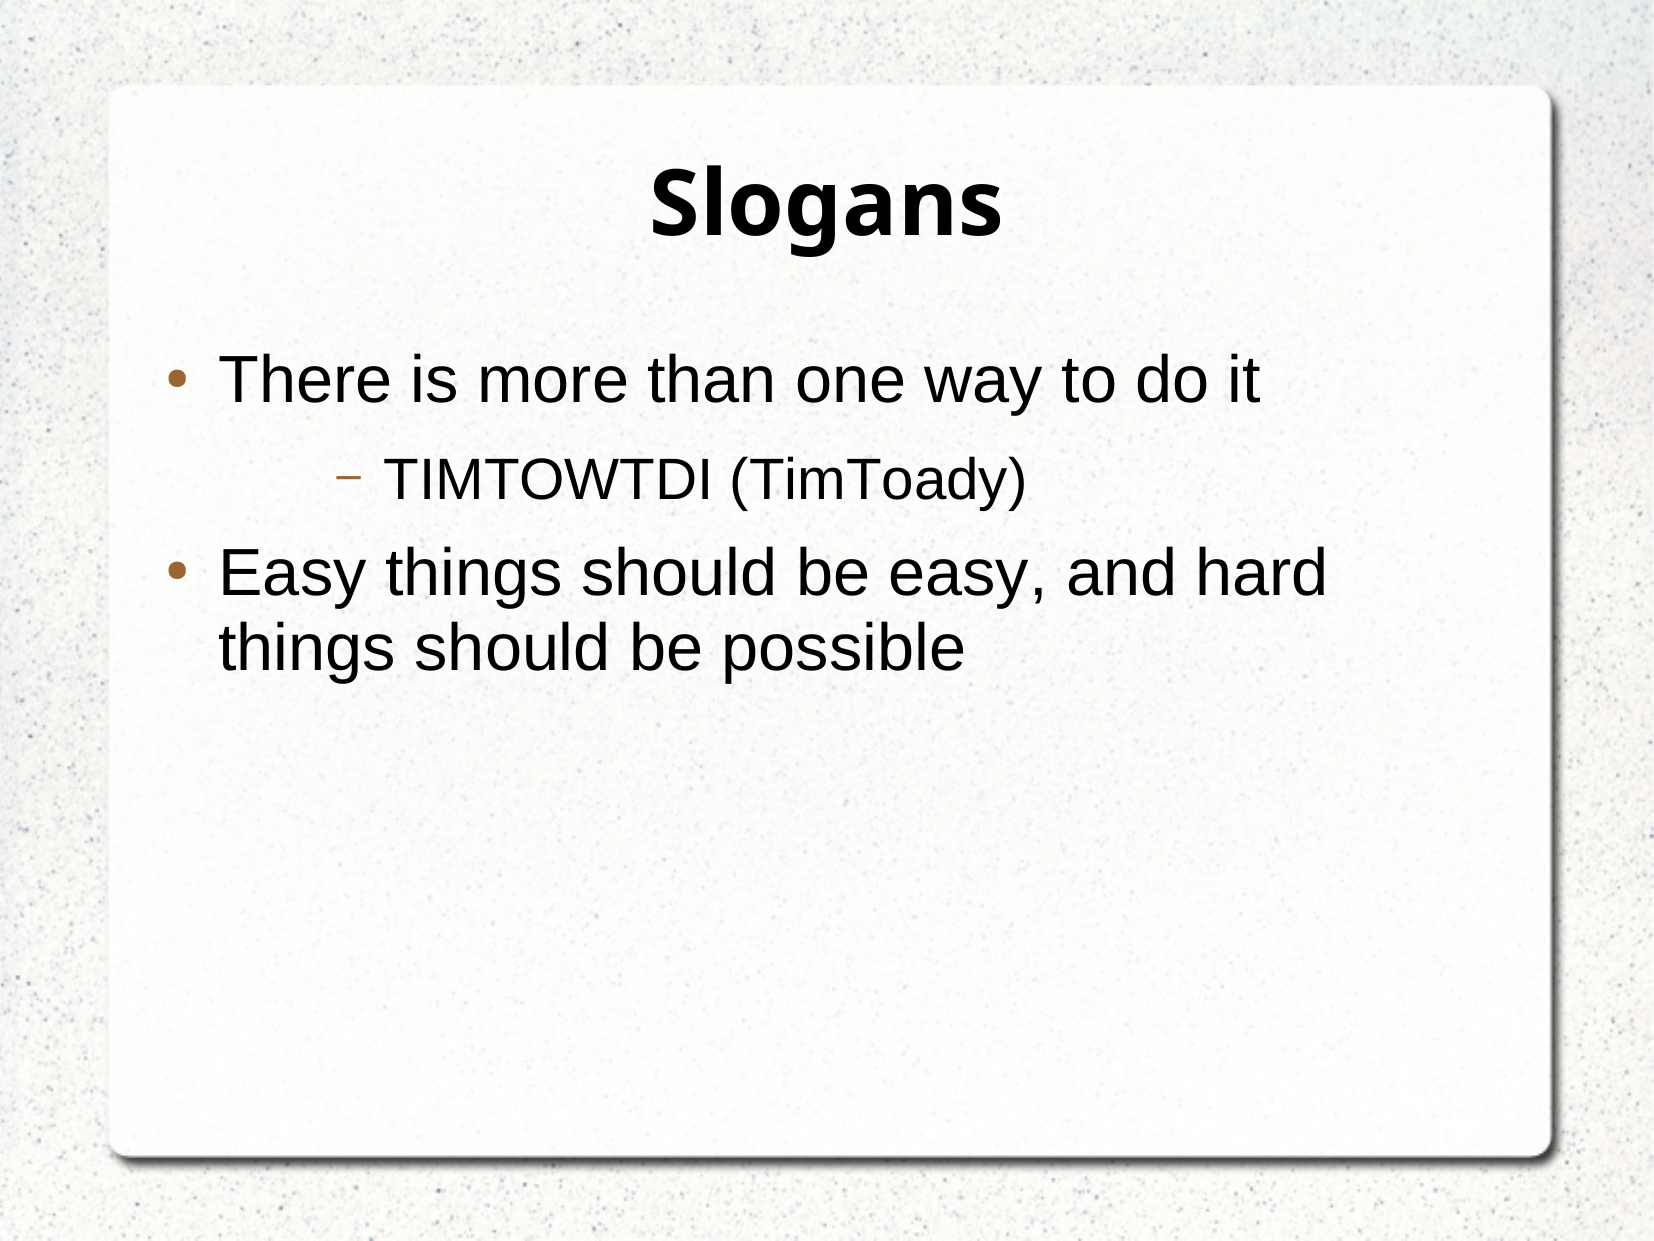

# Slogans
There is more than one way to do it
TIMTOWTDI (TimToady)
Easy things should be easy, and hard things should be possible